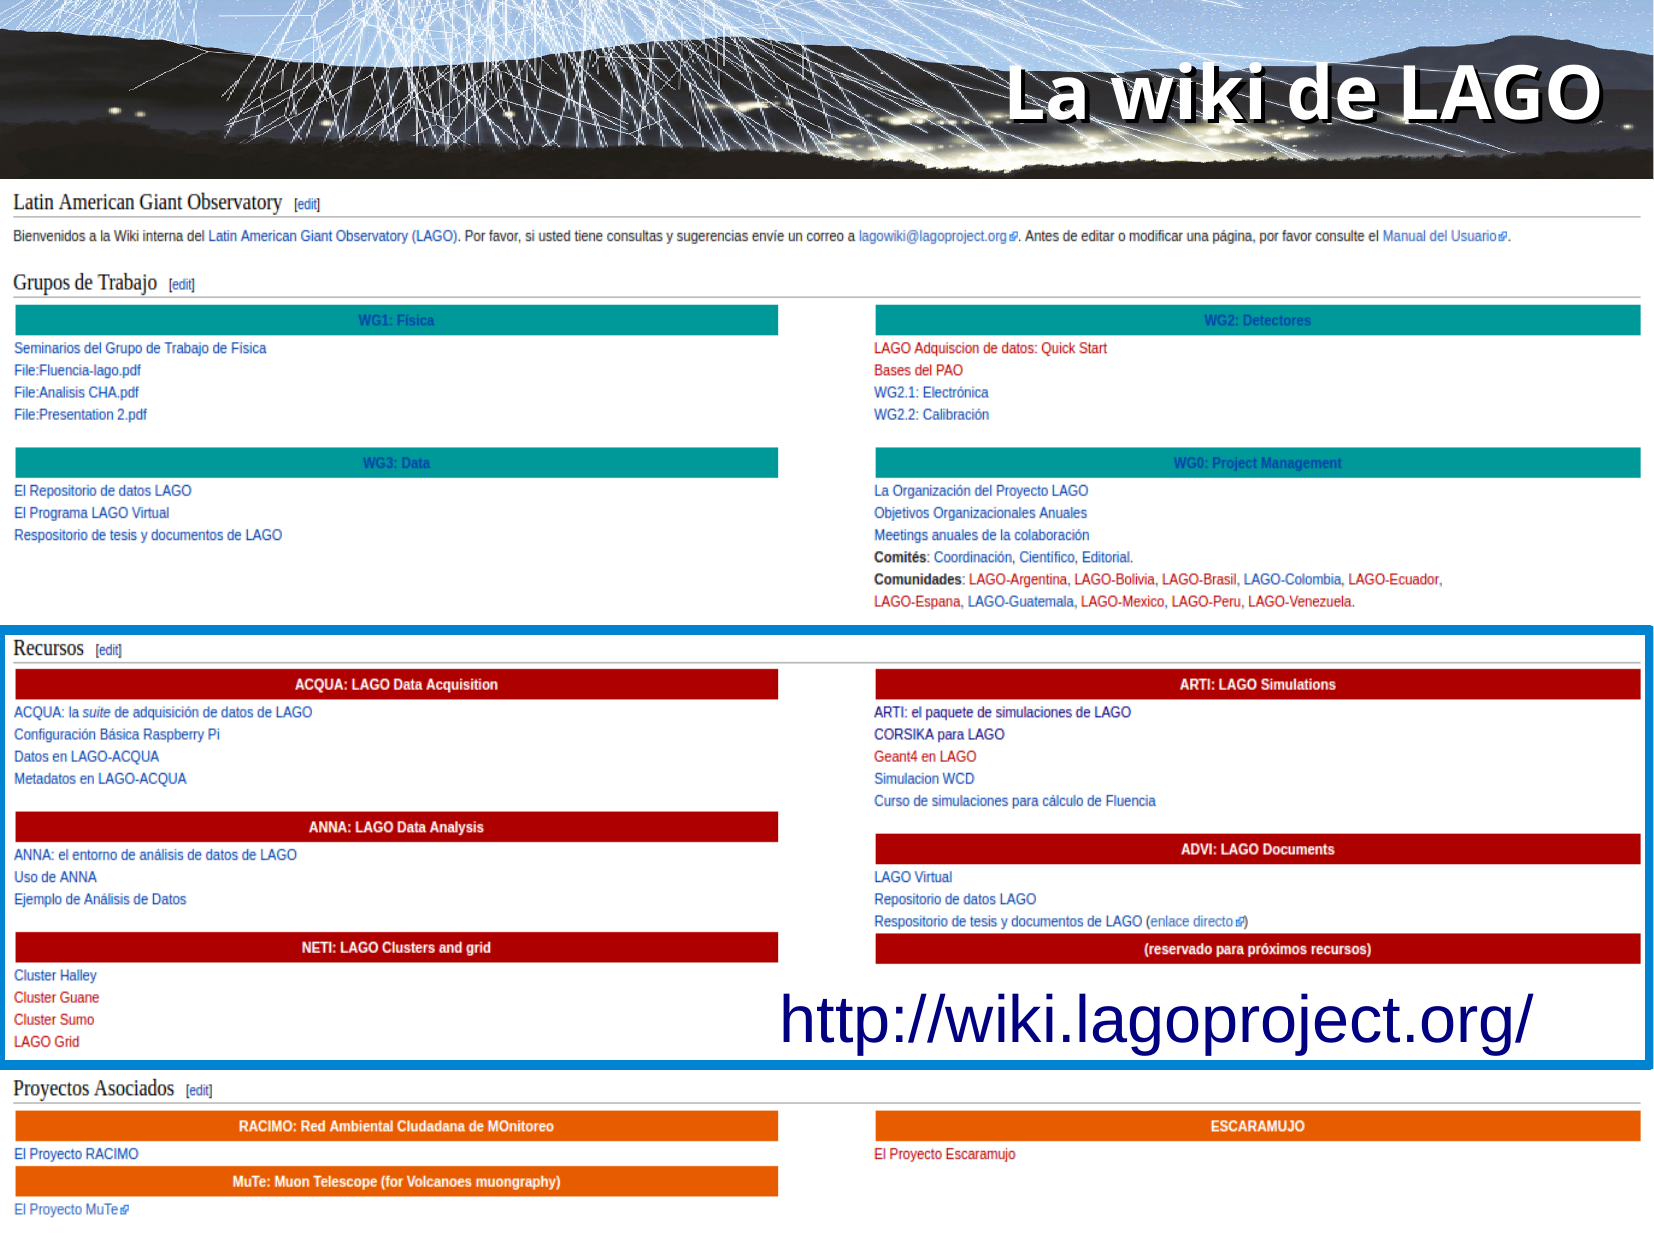

# La wiki de LAGO
http://wiki.lagoproject.org/
ITeDA 2017
Asorey - AP - U02 L02 CORSIKA
41